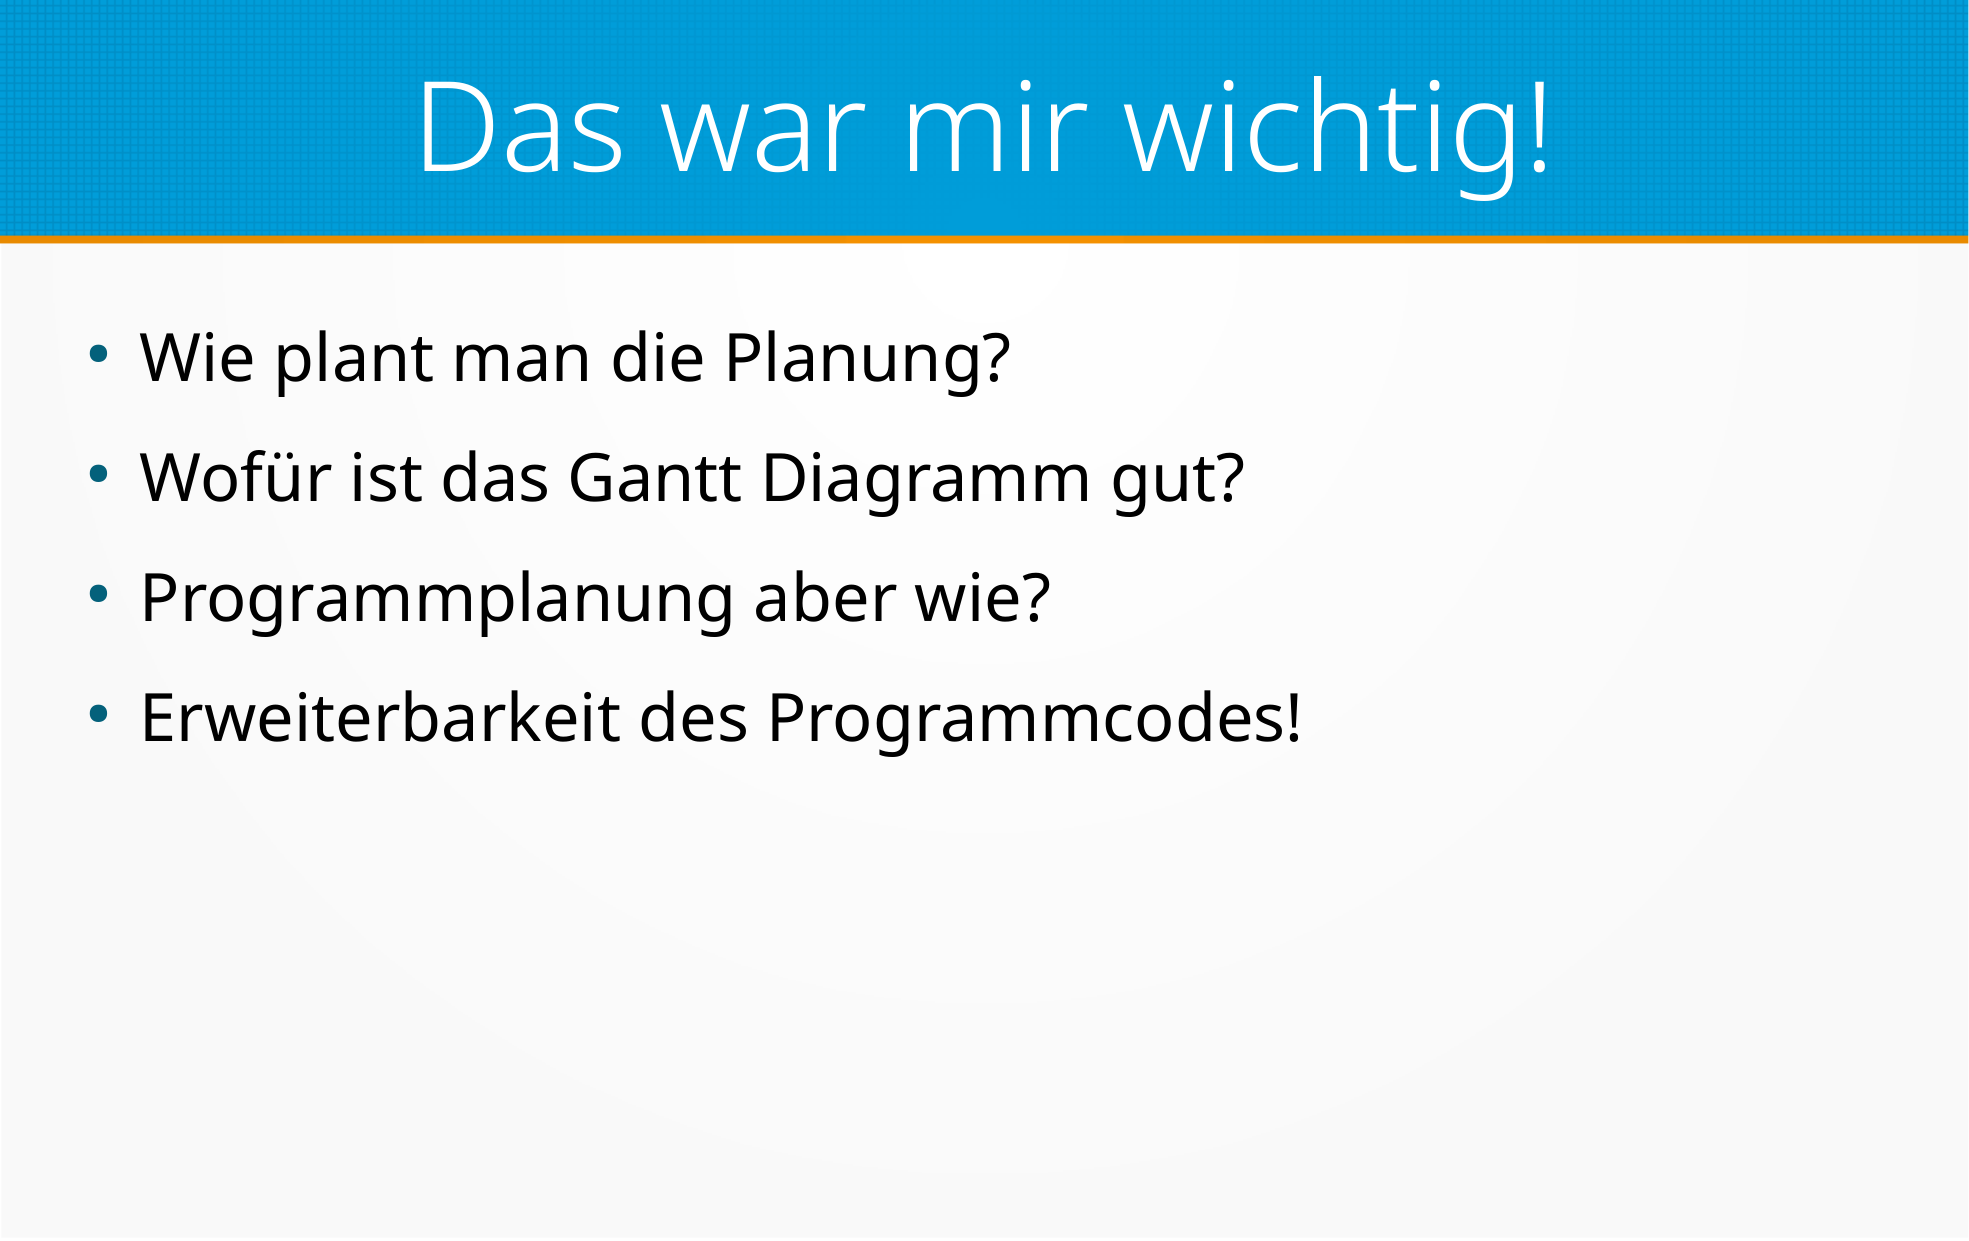

# Das war mir wichtig!
Wie plant man die Planung?
Wofür ist das Gantt Diagramm gut?
Programmplanung aber wie?
Erweiterbarkeit des Programmcodes!